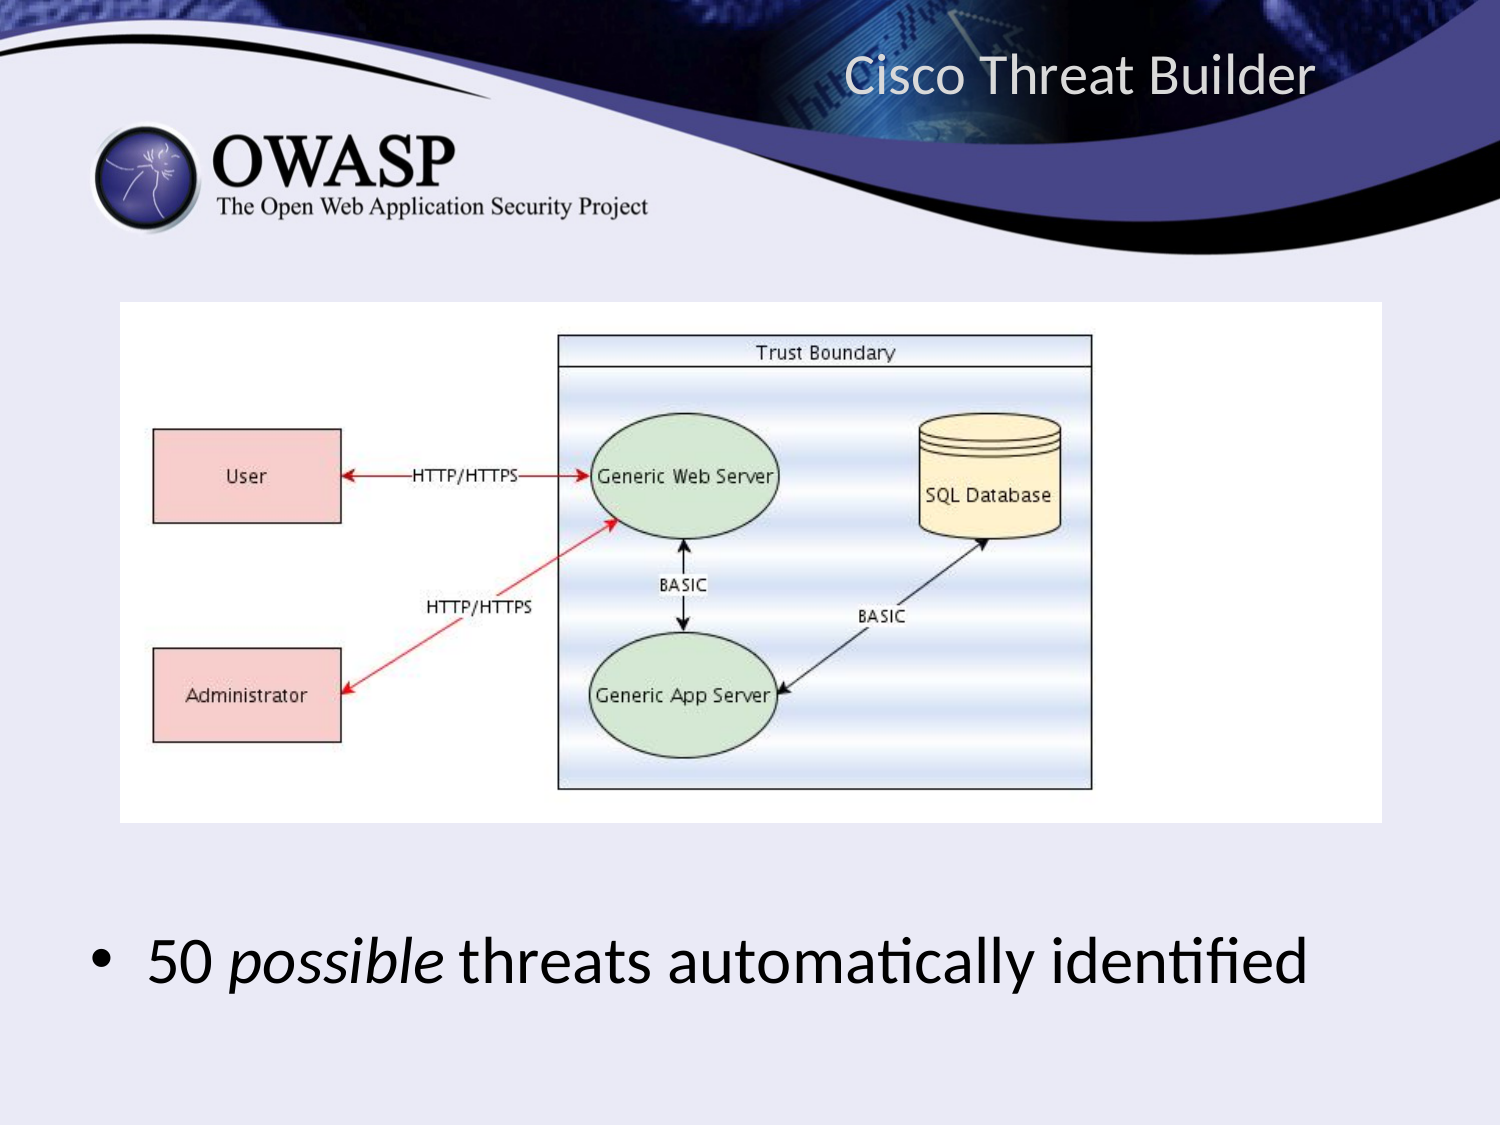

Cisco Threat Builder
#
50 possible threats automatically identified